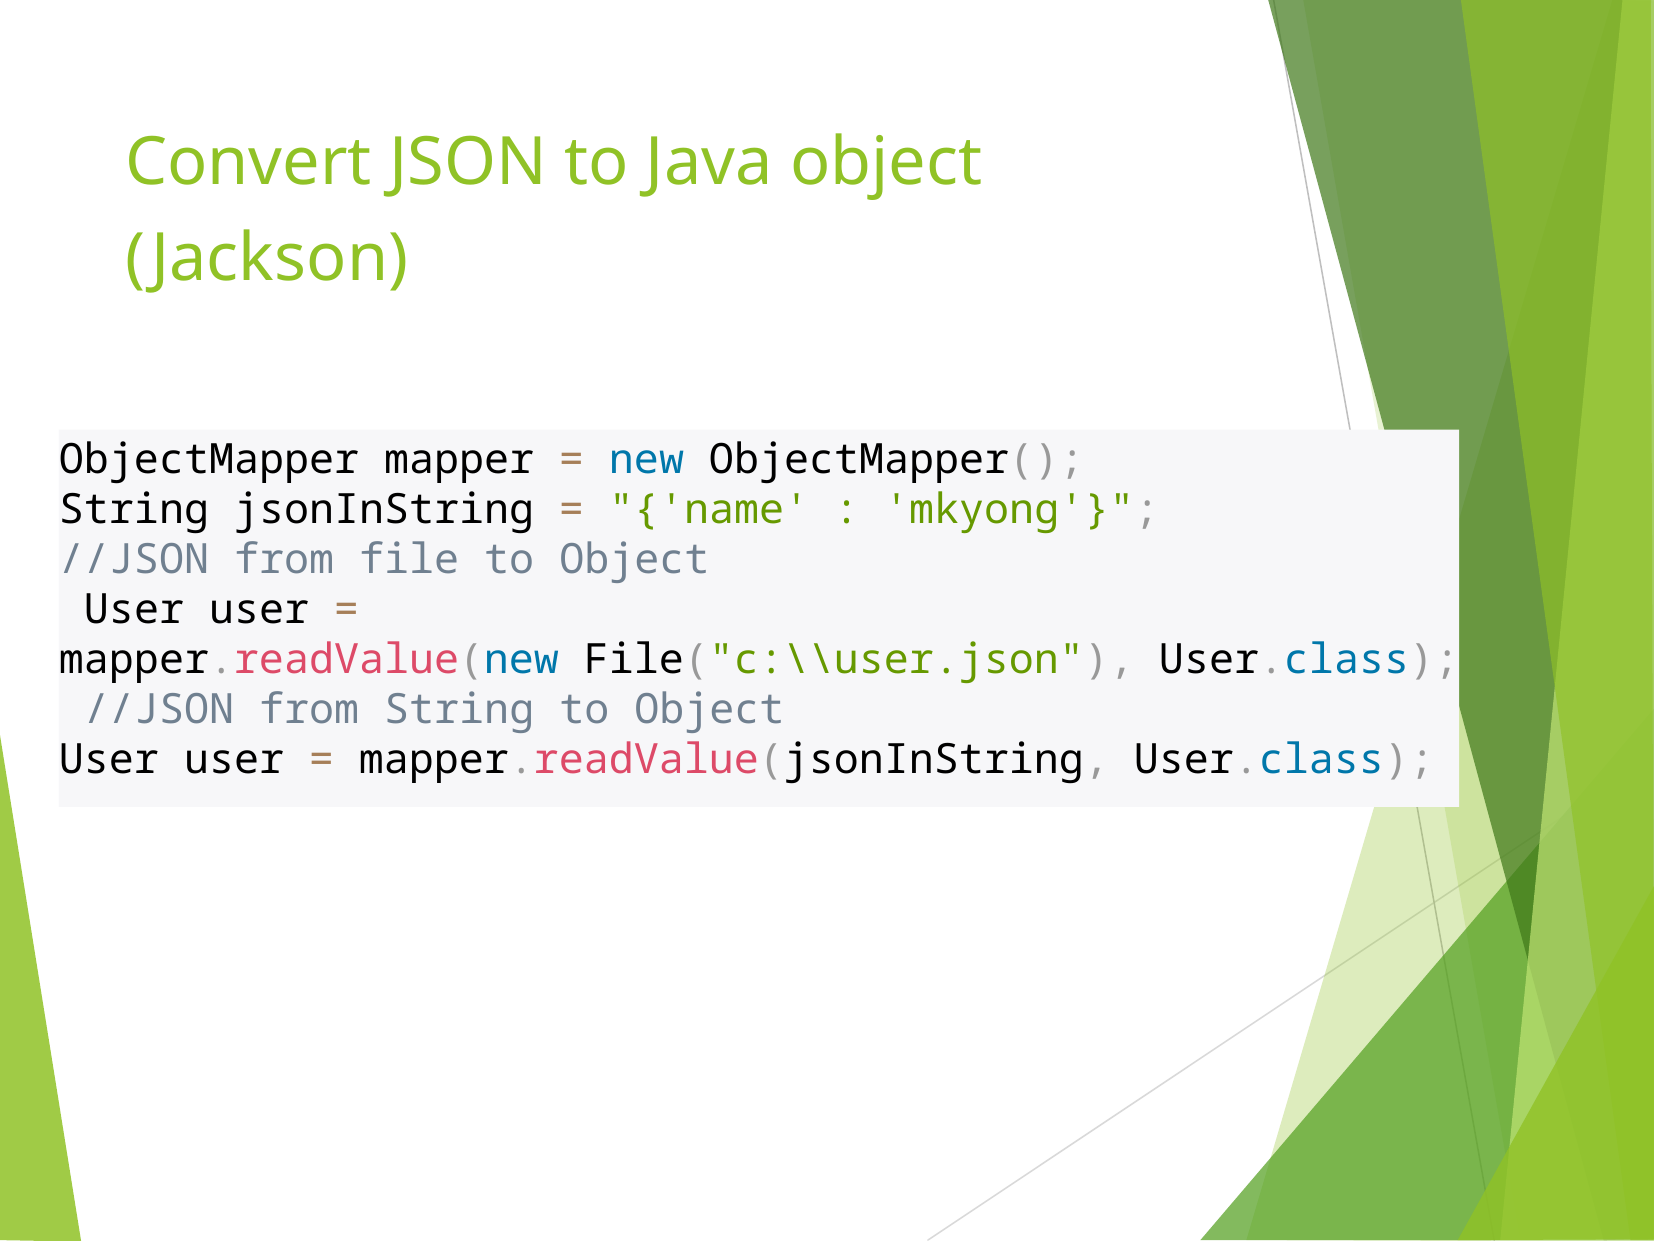

# Convert JSON to Java object (Jackson)
ObjectMapper mapper = new ObjectMapper();
String jsonInString = "{'name' : 'mkyong'}";
//JSON from file to Object
 User user =
mapper.readValue(new File("c:\\user.json"), User.class);
 //JSON from String to Object
User user = mapper.readValue(jsonInString, User.class);